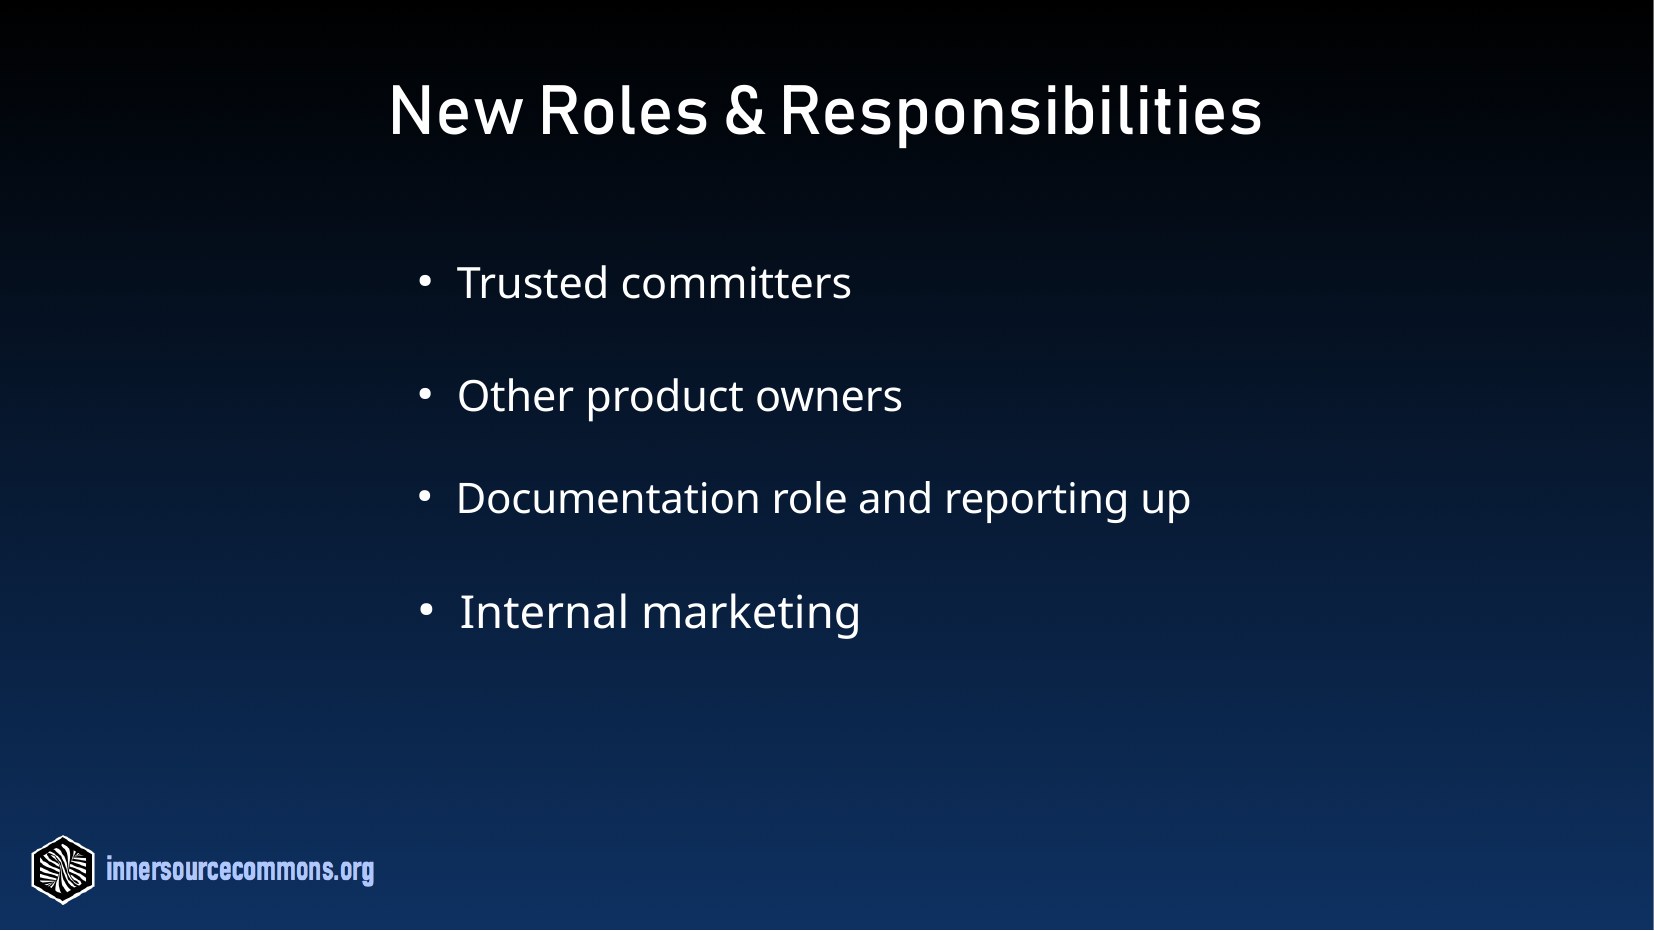

# New Roles & Responsibilities
Trusted committers
Other product owners
Documentation role and reporting up
Internal marketing